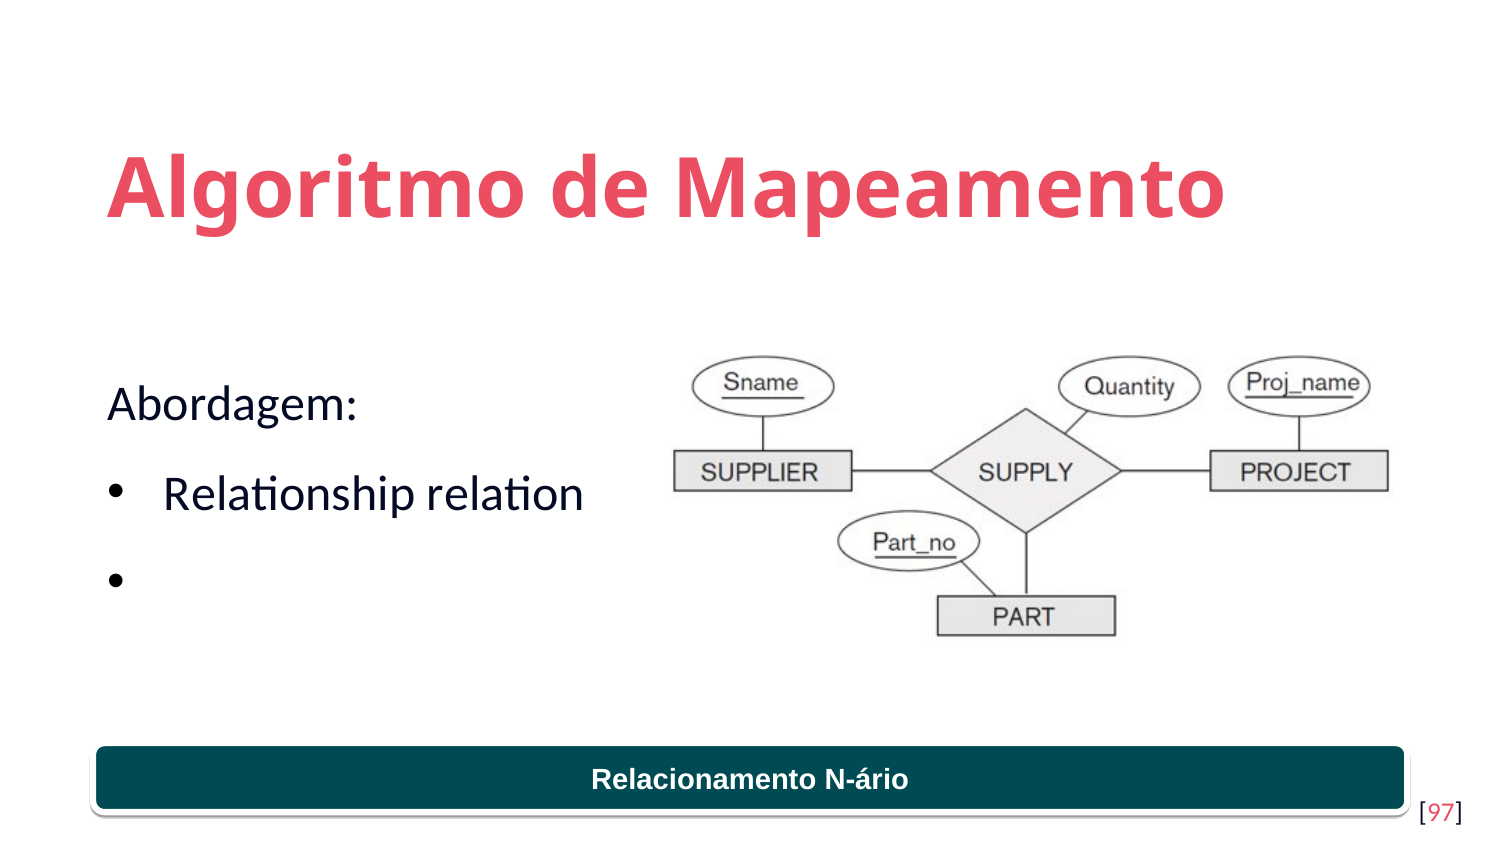

Algoritmo de Mapeamento
Abordagem:
Relationship relation
Relacionamento N-ário